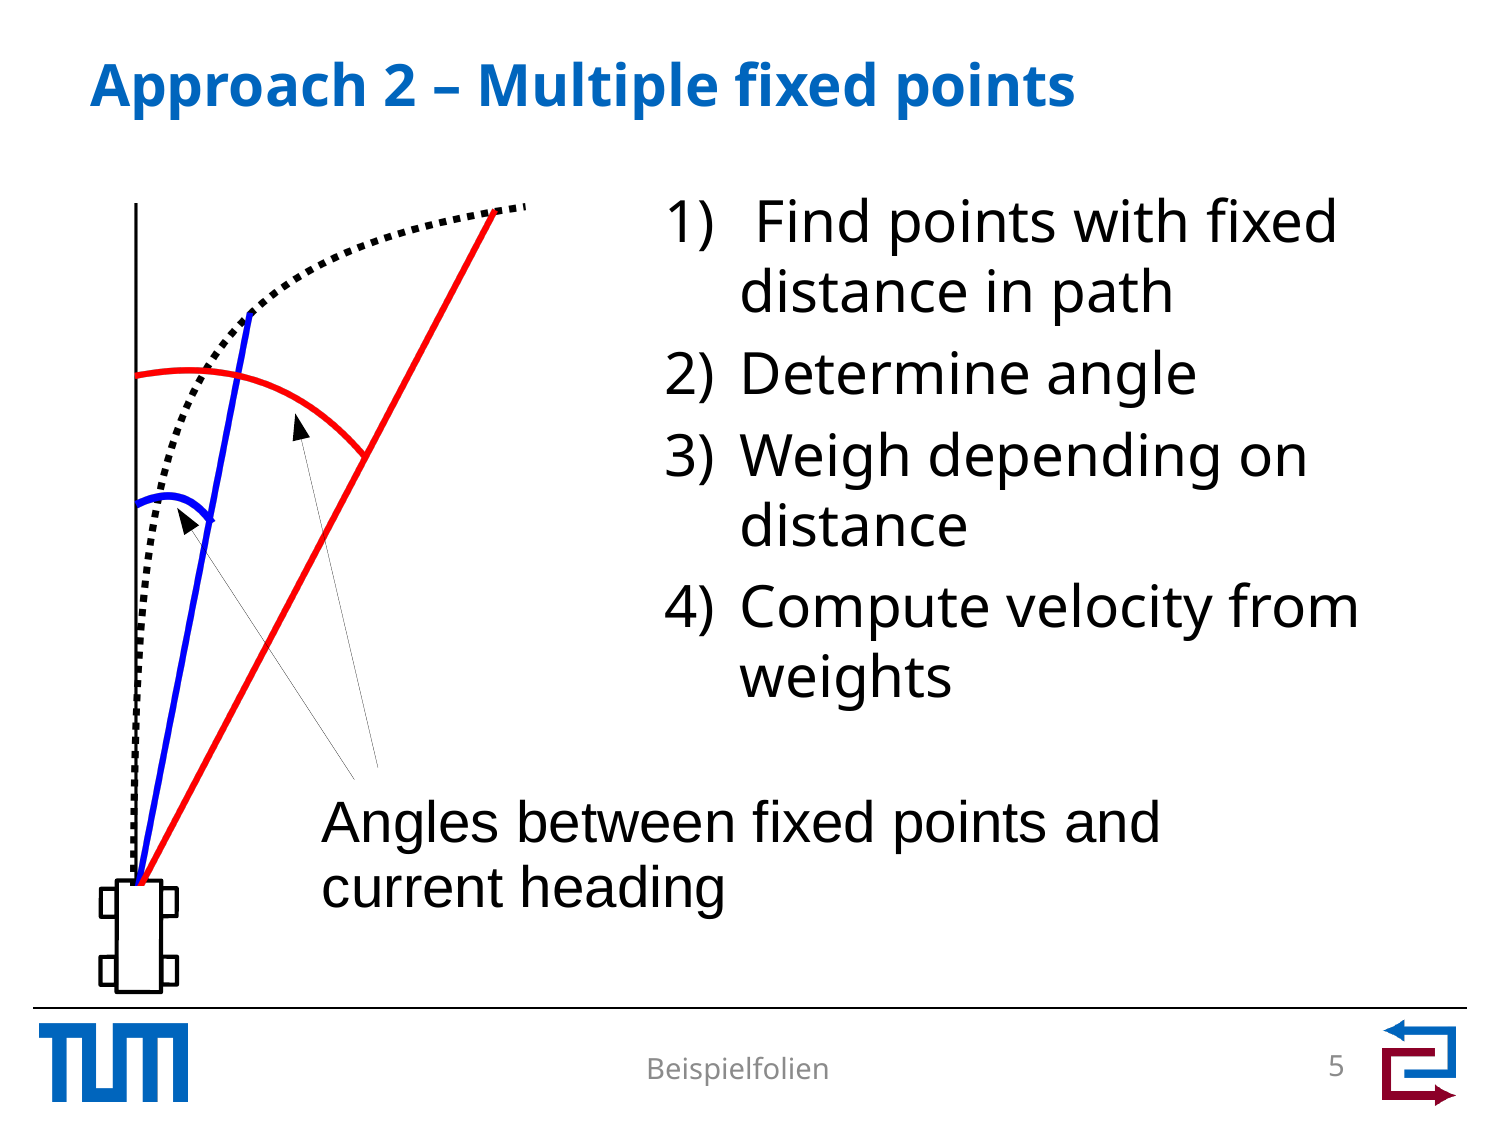

# Approach 2 – Multiple fixed points
 Find points with fixed distance in path
Determine angle
Weigh depending on distance
Compute velocity from weights
Angles between fixed points and current heading
Beispielfolien